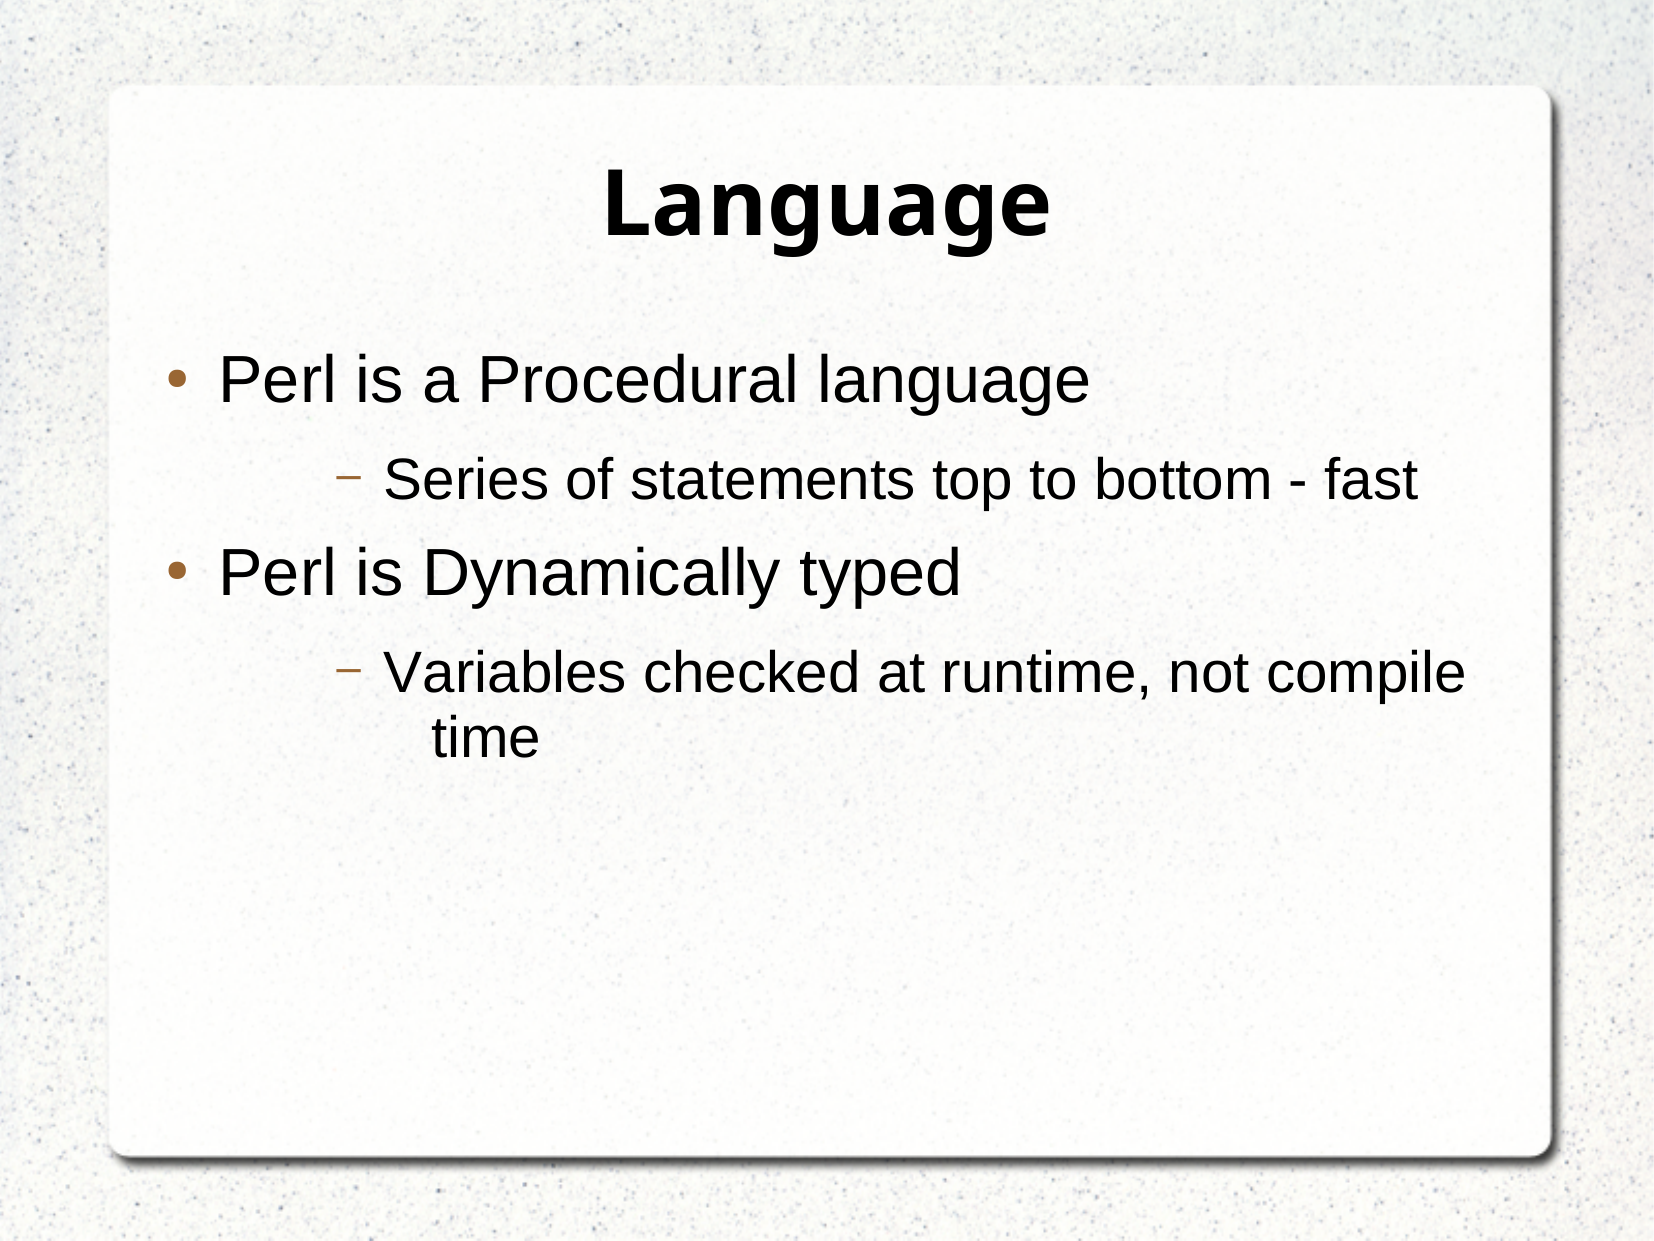

# Language
Perl is a Procedural language
Series of statements top to bottom - fast
Perl is Dynamically typed
Variables checked at runtime, not compile time